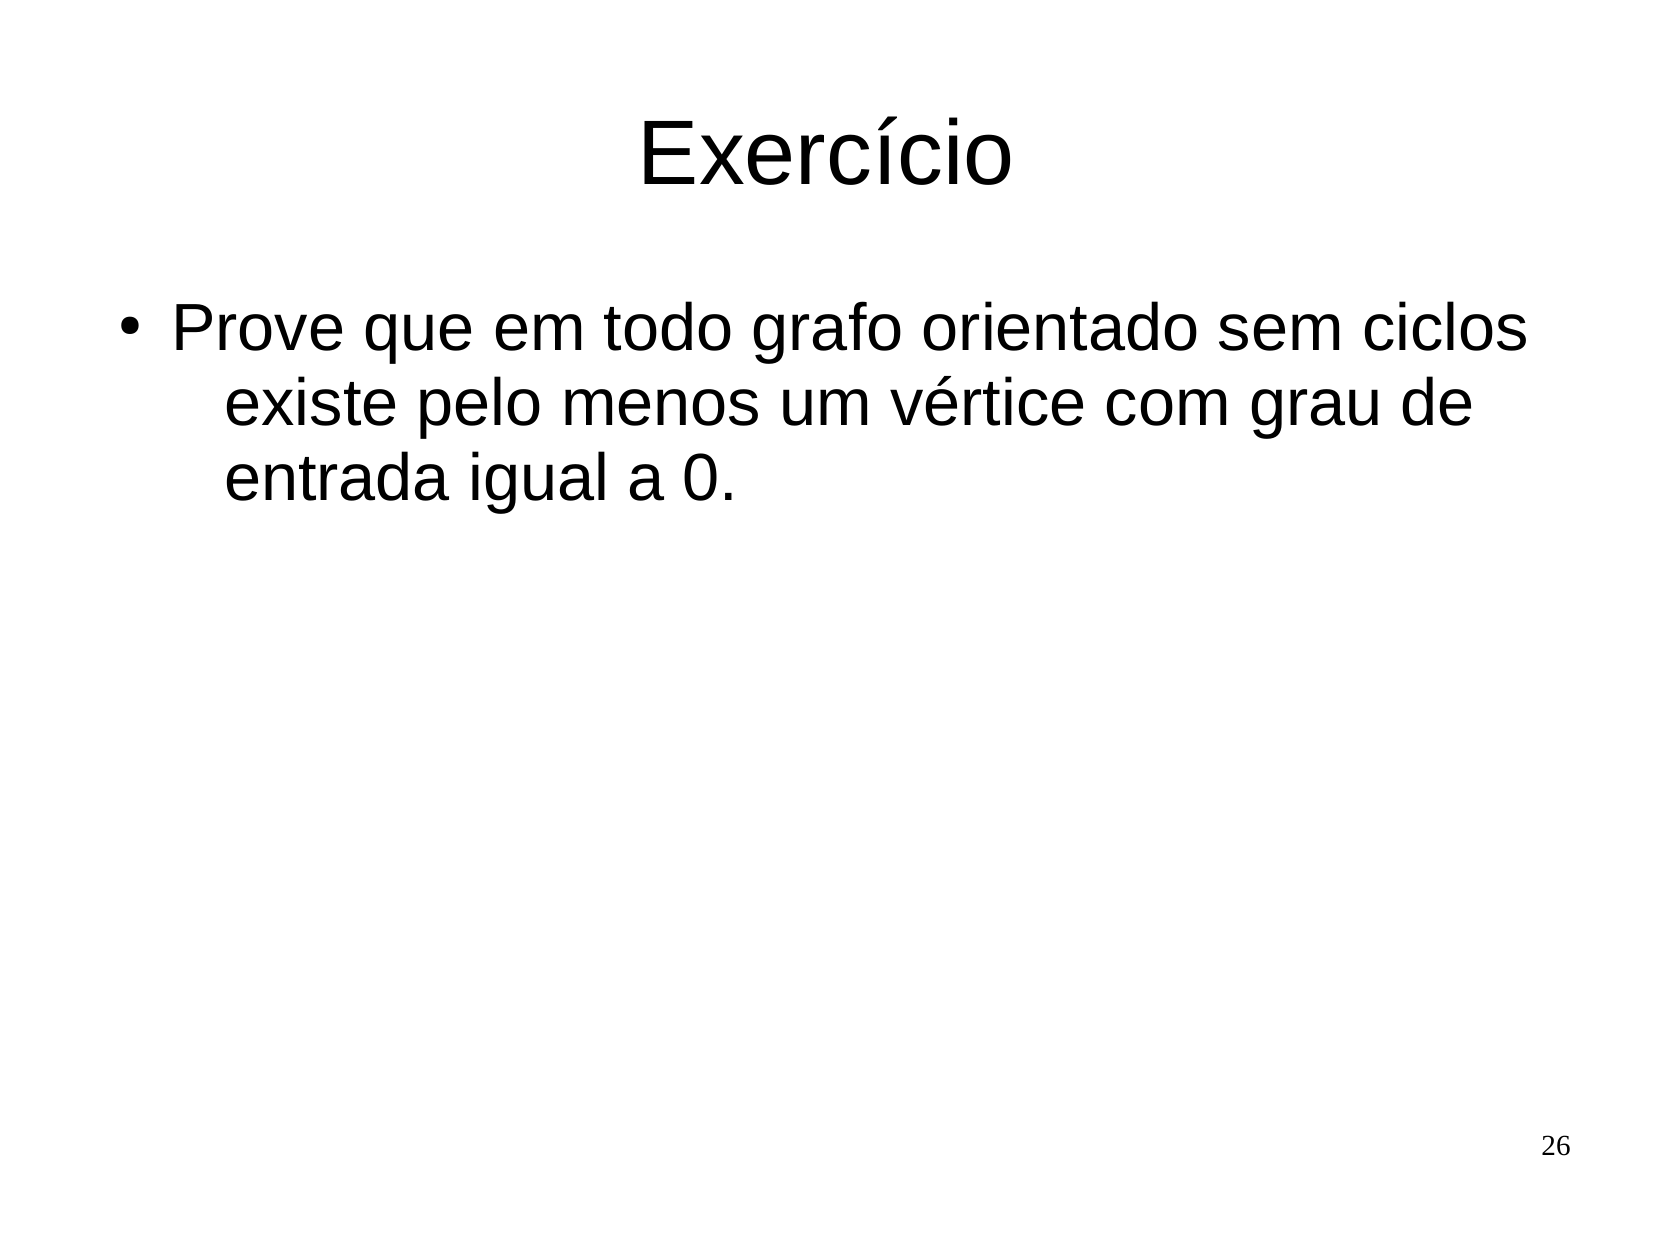

# Exercício
Prove que em todo grafo orientado sem ciclos existe pelo menos um vértice com grau de entrada igual a 0.
26